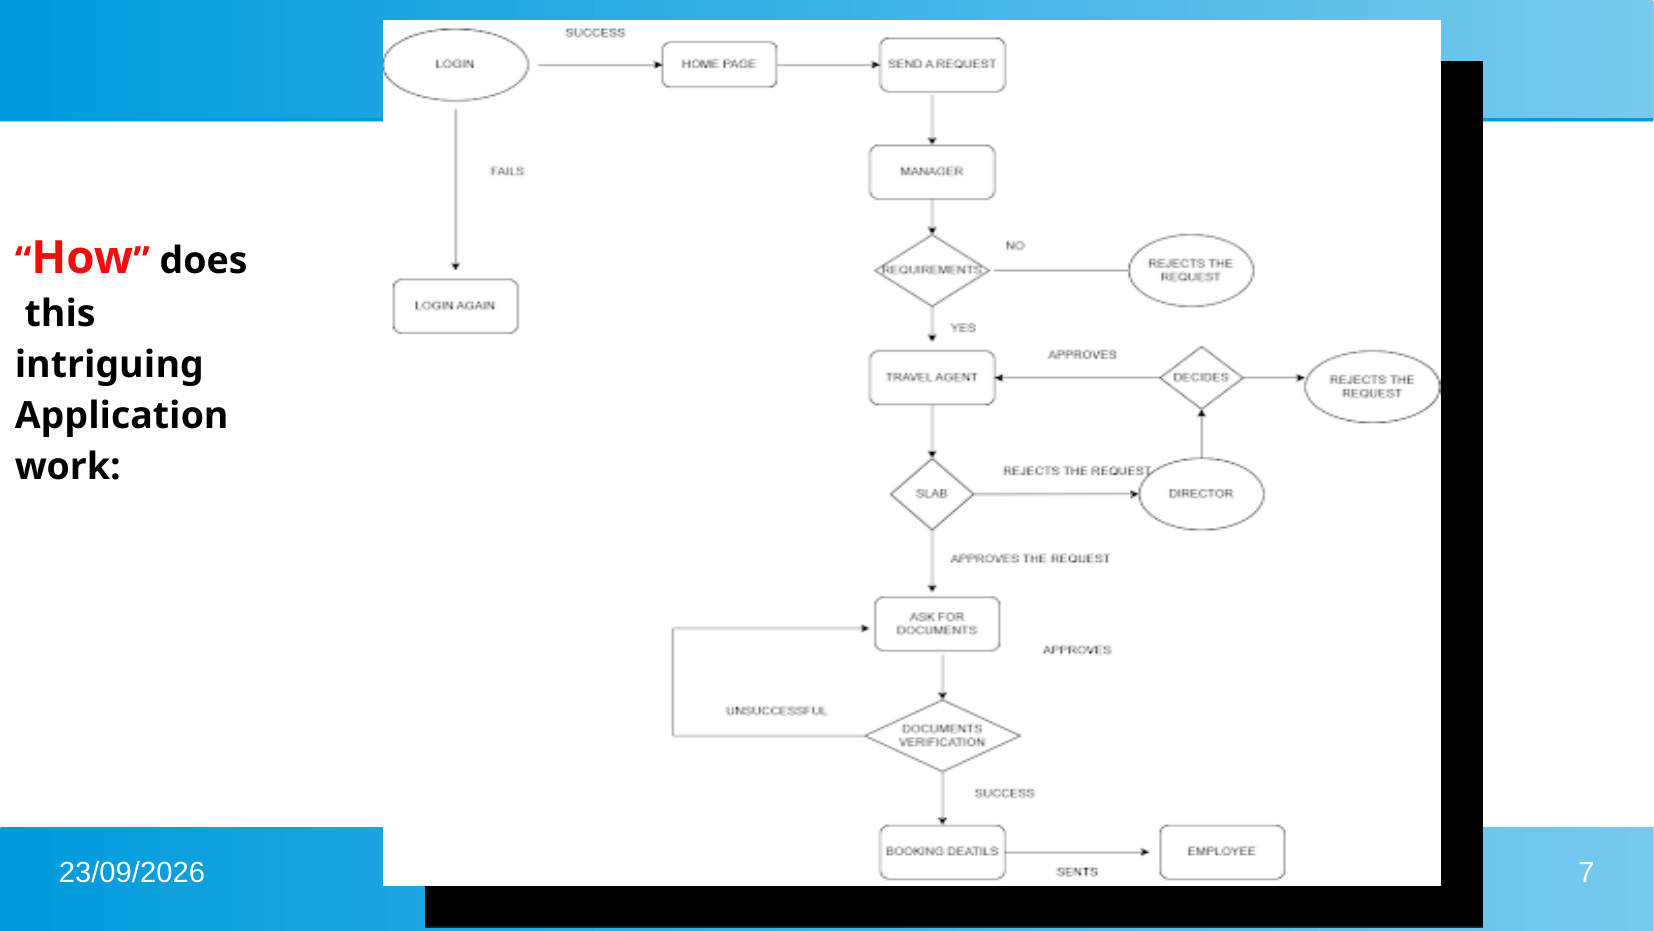

“How” does
 this
intriguing Application work:
7